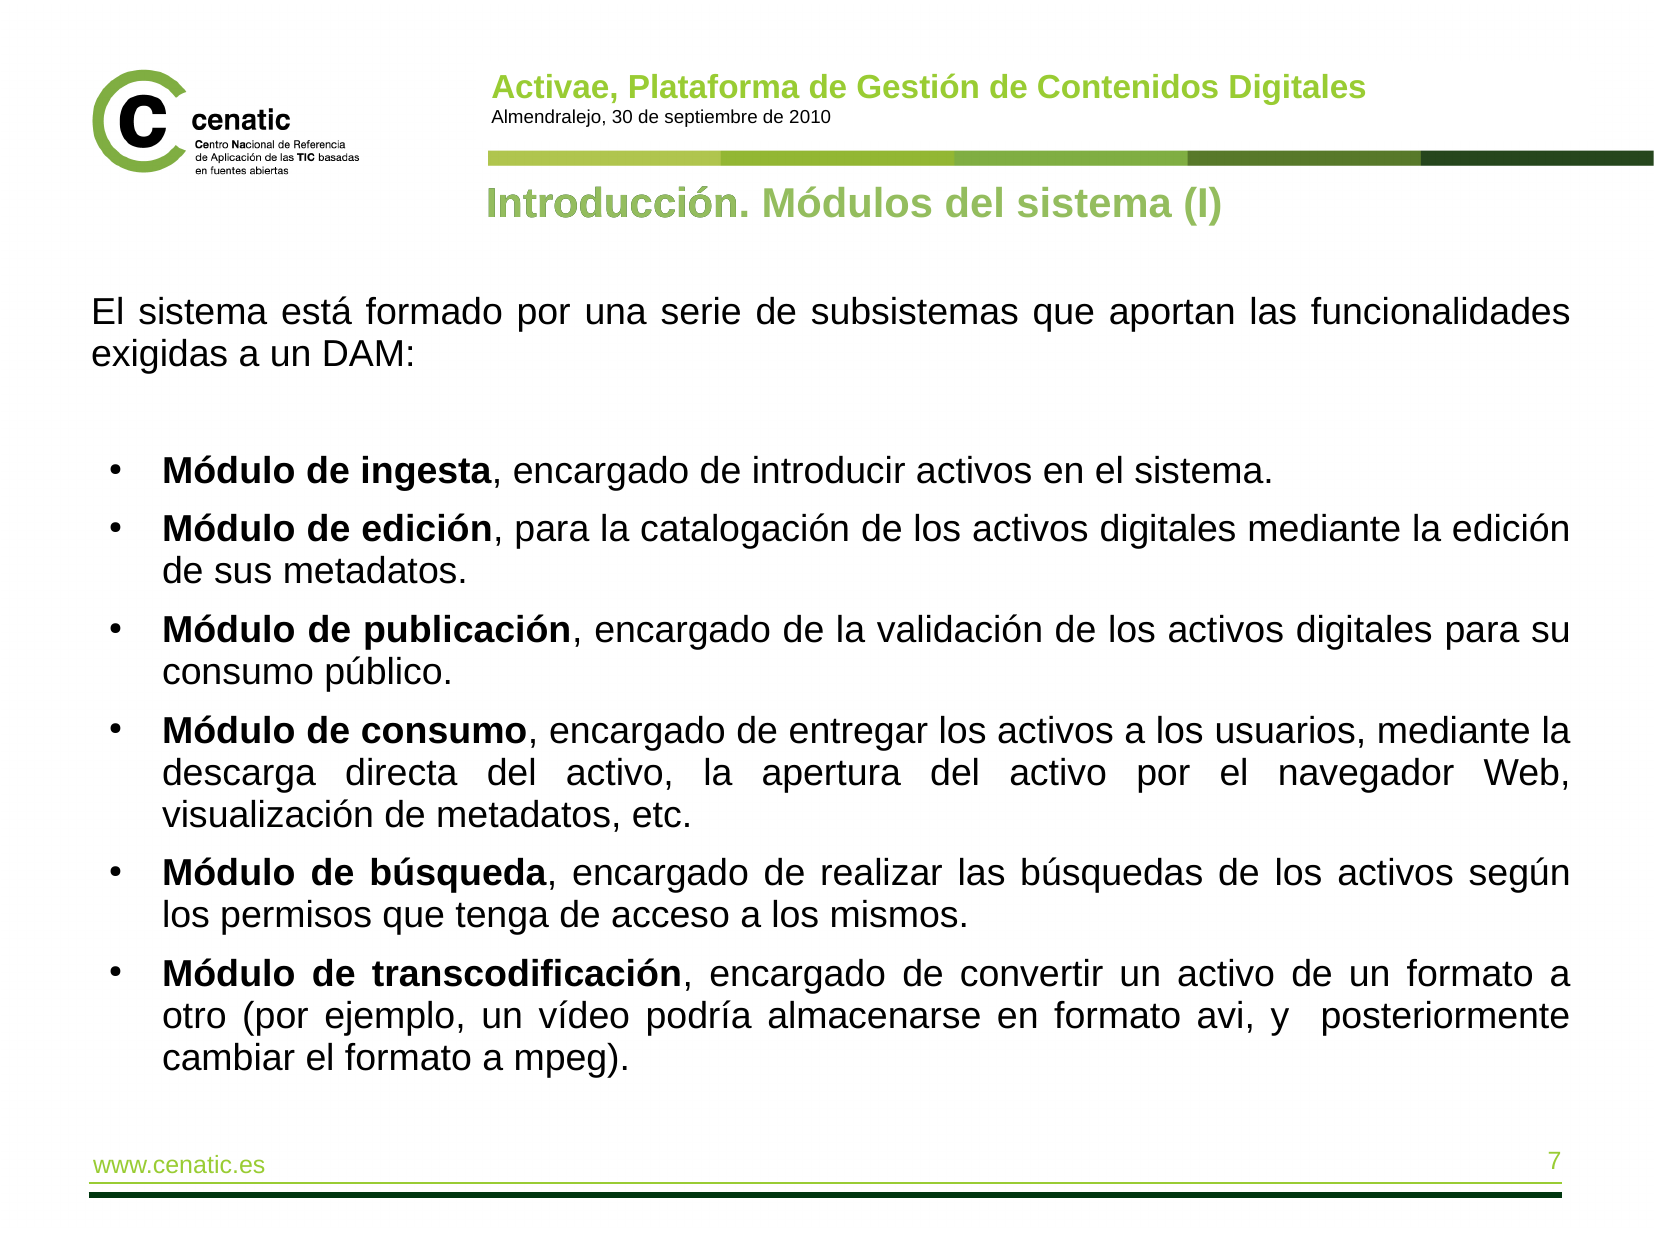

# Introducción
Introducción. Módulos del sistema (I)
El sistema está formado por una serie de subsistemas que aportan las funcionalidades exigidas a un DAM:
Módulo de ingesta, encargado de introducir activos en el sistema.
Módulo de edición, para la catalogación de los activos digitales mediante la edición de sus metadatos.
Módulo de publicación, encargado de la validación de los activos digitales para su consumo público.
Módulo de consumo, encargado de entregar los activos a los usuarios, mediante la descarga directa del activo, la apertura del activo por el navegador Web, visualización de metadatos, etc.
Módulo de búsqueda, encargado de realizar las búsquedas de los activos según los permisos que tenga de acceso a los mismos.
Módulo de transcodificación, encargado de convertir un activo de un formato a otro (por ejemplo, un vídeo podría almacenarse en formato avi, y posteriormente cambiar el formato a mpeg).
7
www.cenatic.es